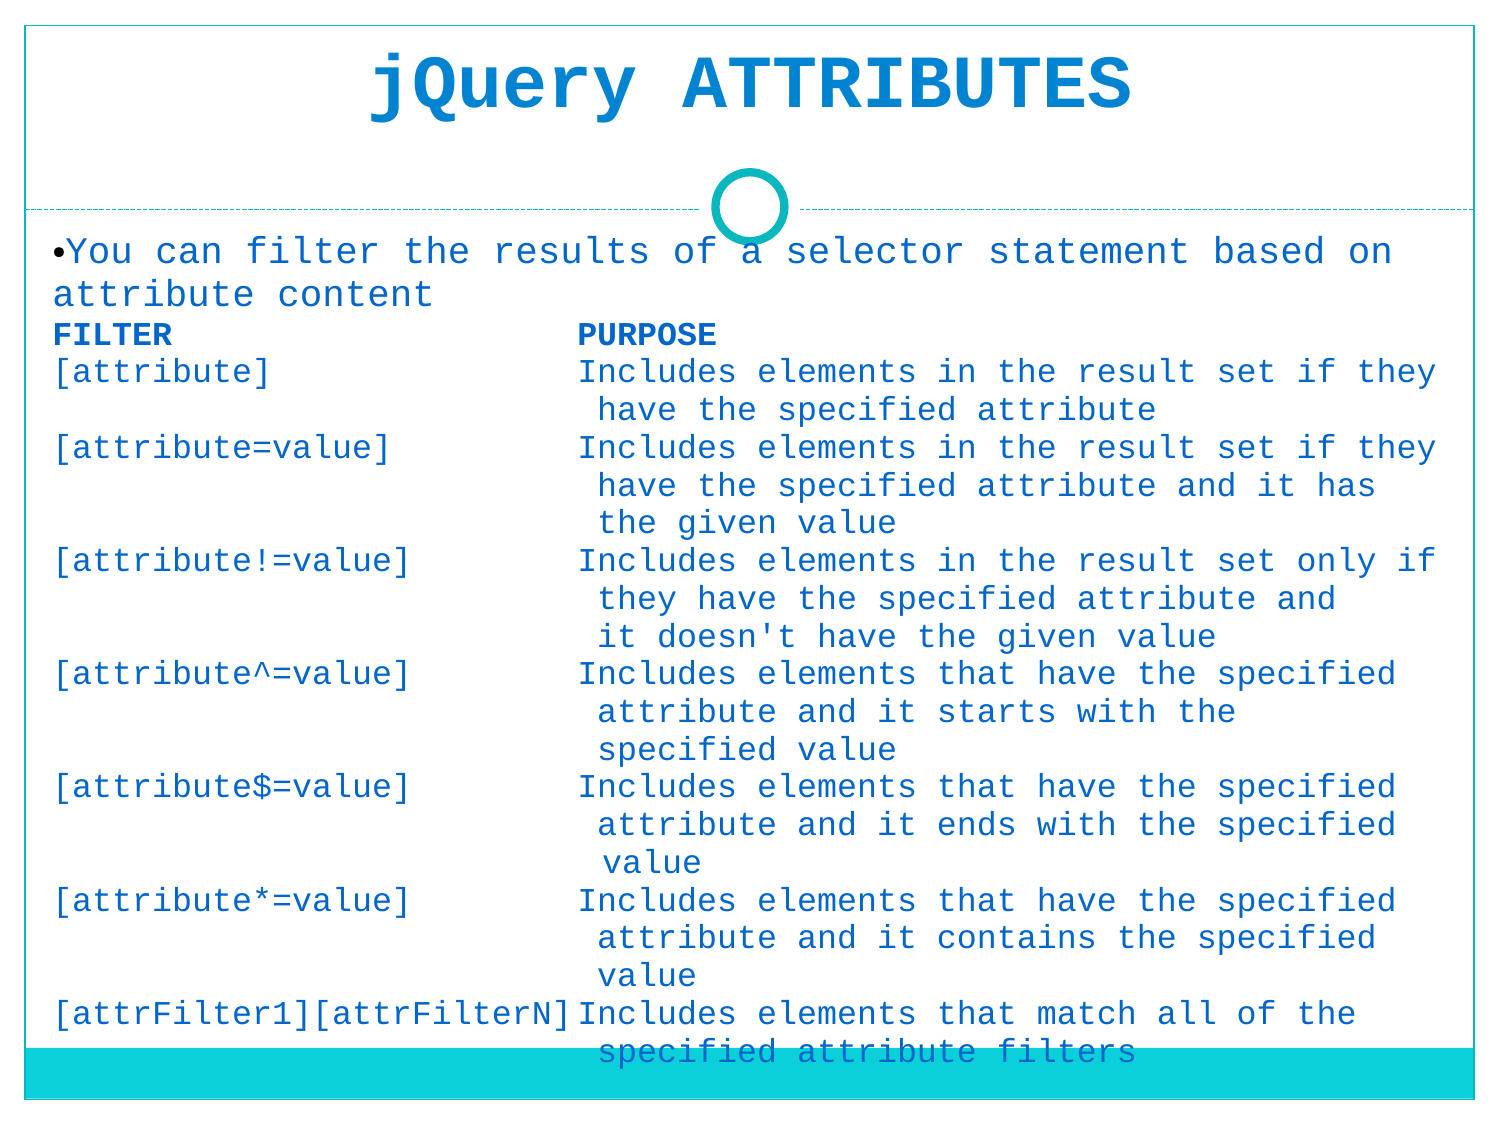

jQuery ATTRIBUTES
You can filter the results of a selector statement based on attribute content
FILTER						PURPOSE
[attribute]					Includes elements in the result set if they 							 have the specified attribute
[attribute=value]			Includes elements in the result set if they 							 have the specified attribute and it has 								 the given value
[attribute!=value]			Includes elements in the result set only if 							 they have the specified attribute and 								 it doesn't have the given value
[attribute^=value]			Includes elements that have the specified 							 attribute and it starts with the 									 specified value
[attribute$=value]			Includes elements that have the specified 							 attribute and it ends with the specified 						 value
[attribute*=value]			Includes elements that have the specified 							 attribute and it contains the specified 						 	 value
[attrFilter1][attrFilterN]	Includes elements that match all of the 								 specified attribute filters